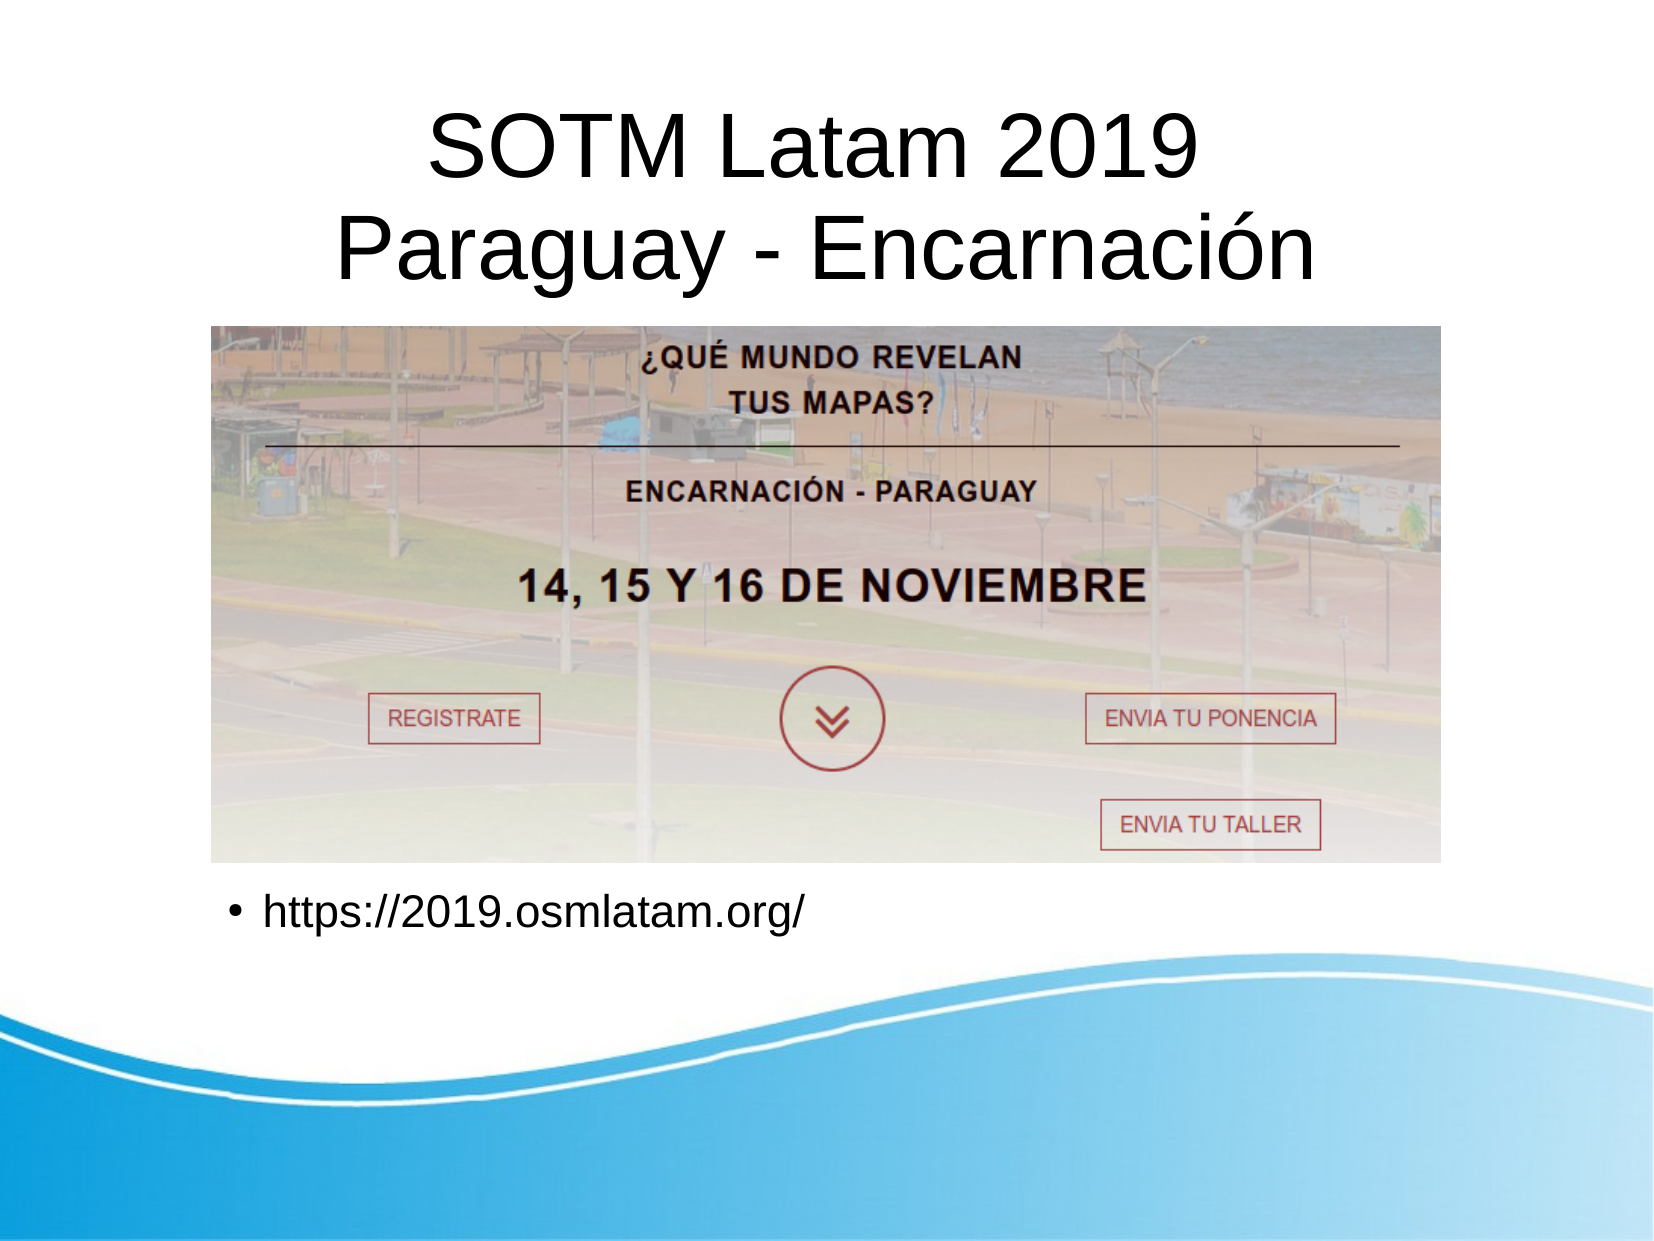

# SOTM Latam 2019 Paraguay - Encarnación
https://2019.osmlatam.org/